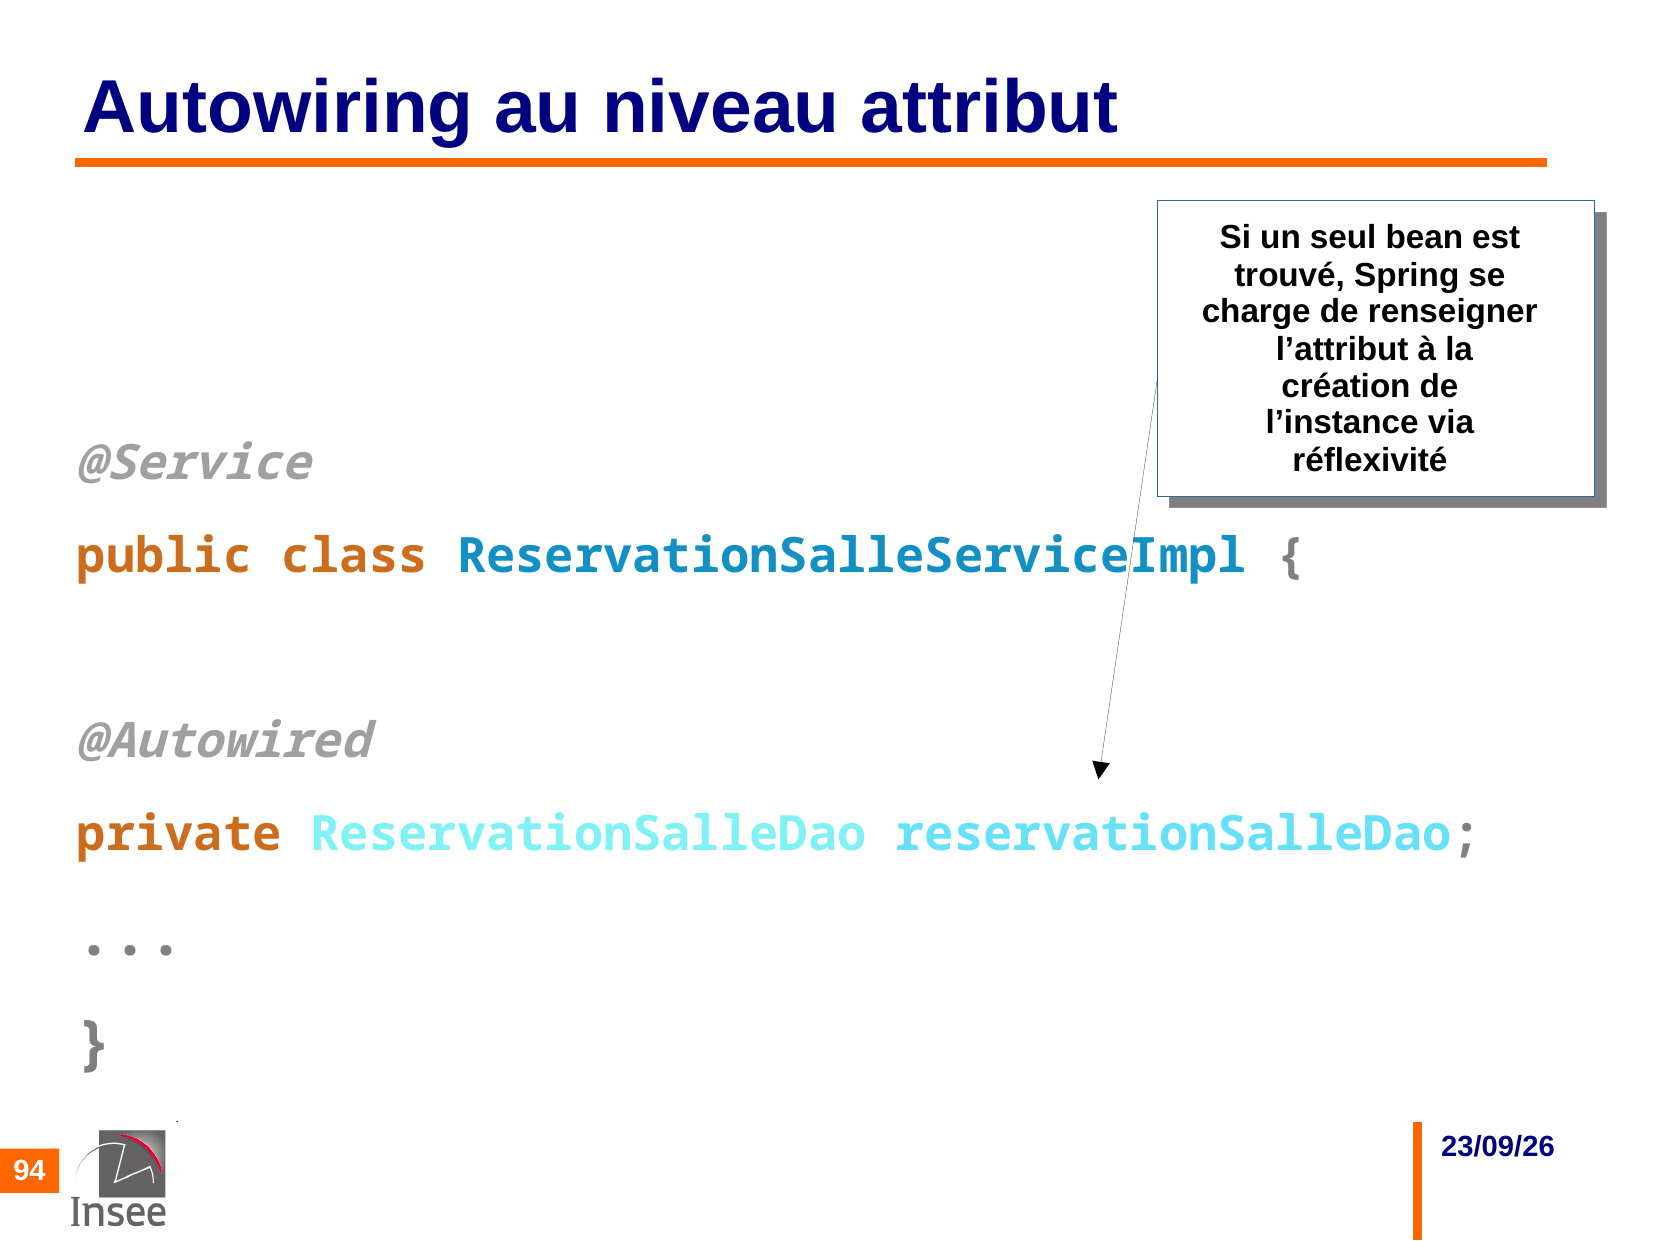

# Autowiring au niveau attribut
Si un seul bean est trouvé, Spring se charge de renseigner l’attribut à la création de l’instance via réflexivité
@Service
public class ReservationSalleServiceImpl {
@Autowired
private ReservationSalleDao reservationSalleDao;
...
}
94